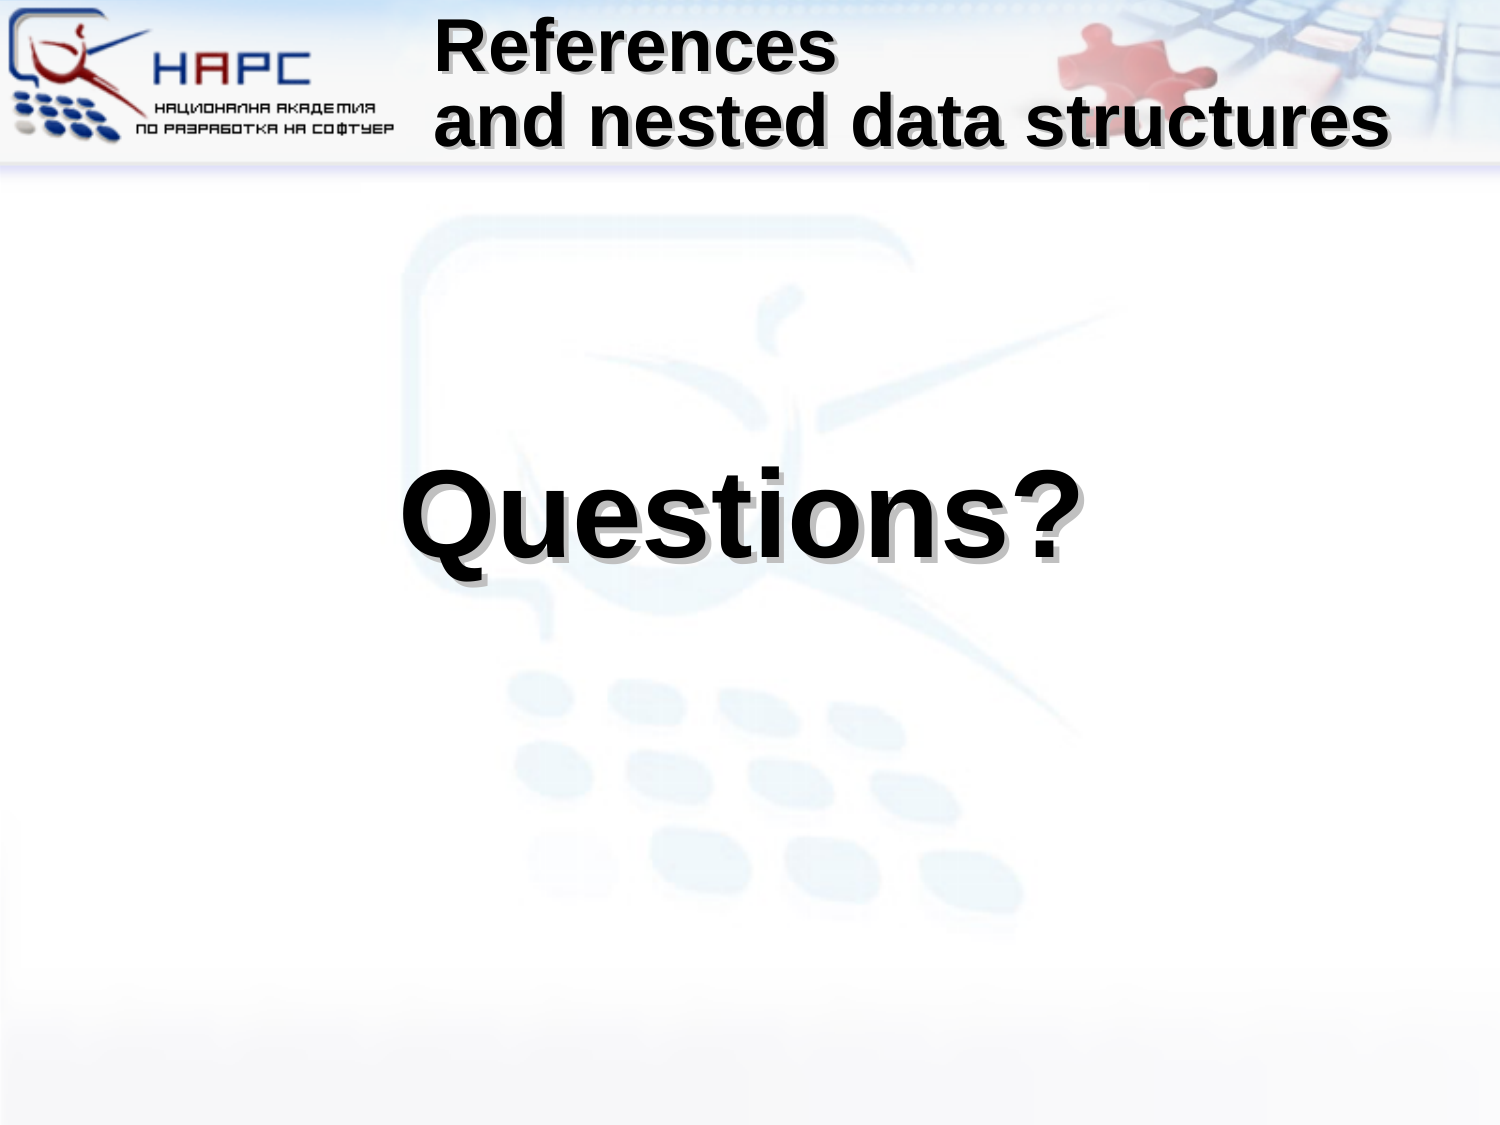

# References and nested data structures
Questions?